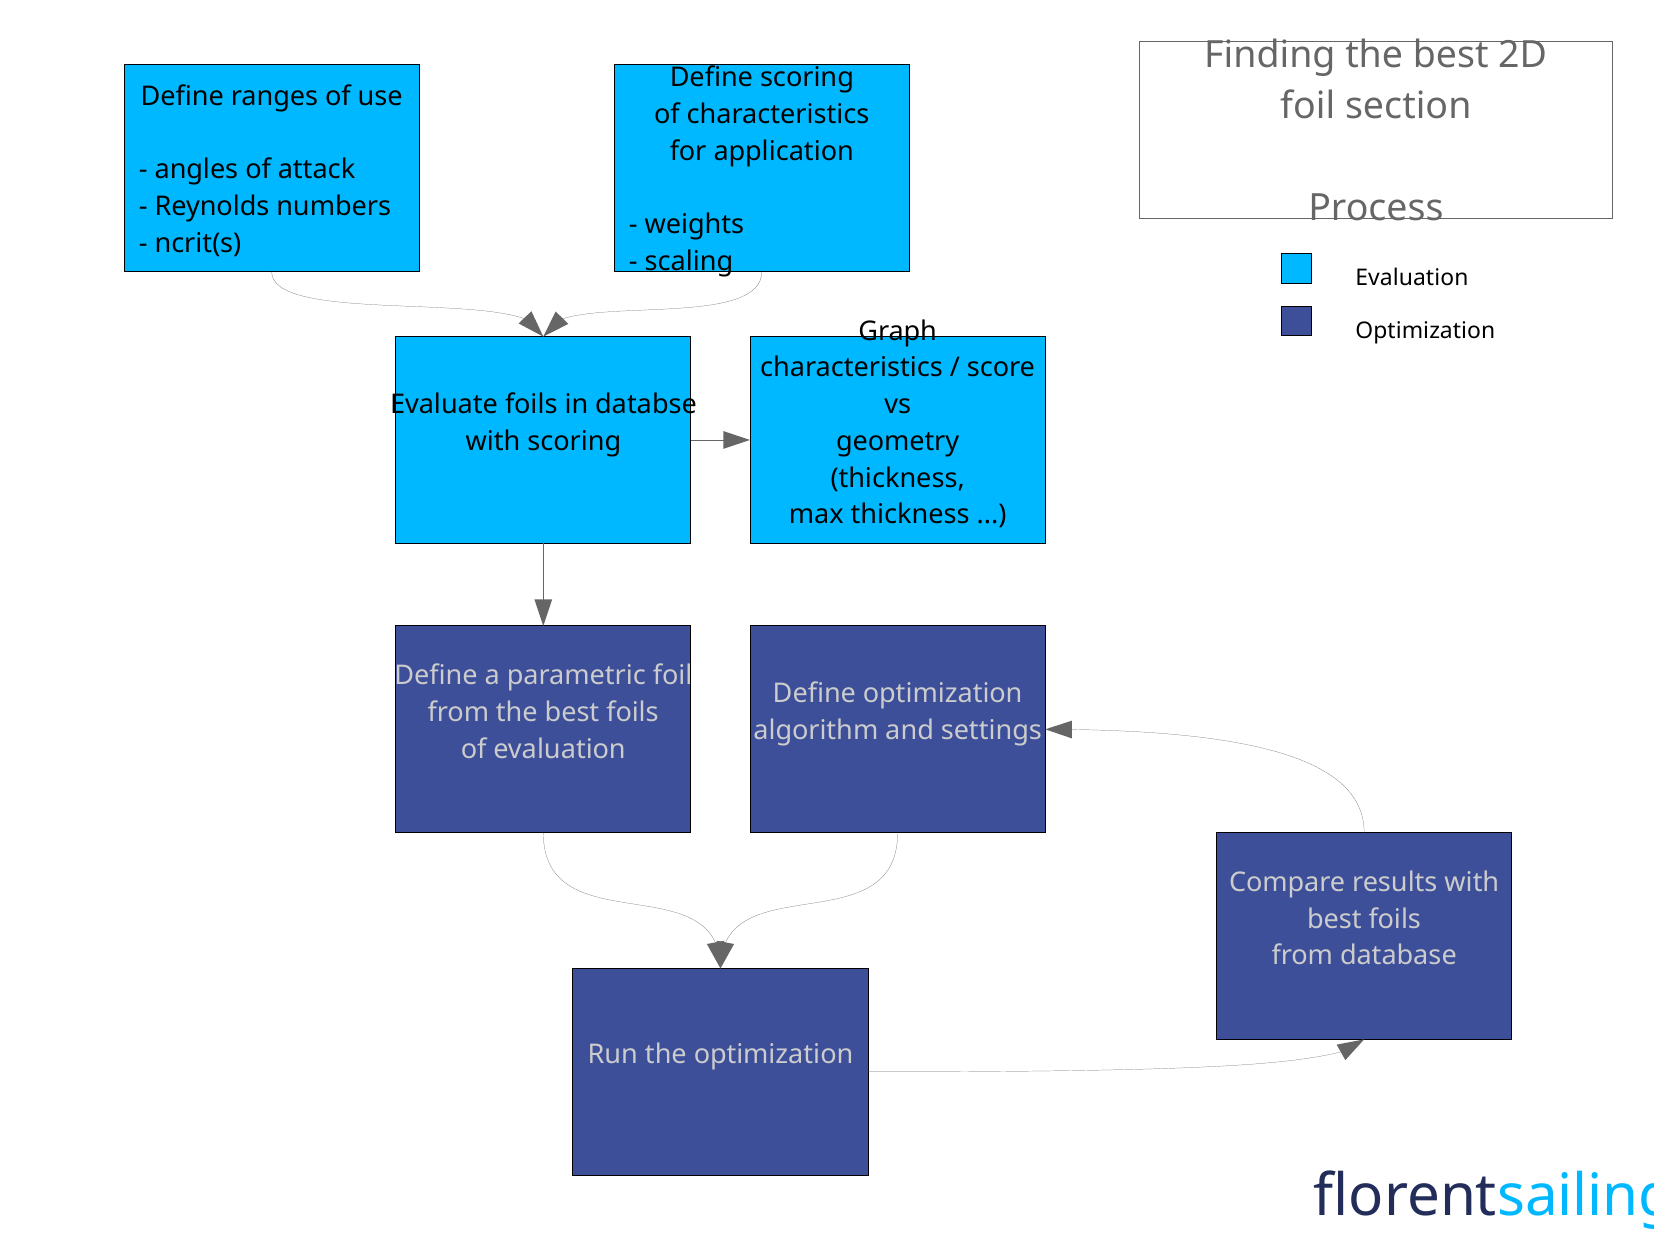

Finding the best 2D
foil section
Process
Define ranges of use
- angles of attack
- Reynolds numbers
- ncrit(s)
Define scoring
of characteristics
for application
- weights
- scaling
Evaluation
Optimization
Evaluate foils in databse
with scoring
Graph
characteristics / score
vs
geometry
(thickness,
max thickness ...)
Define a parametric foil
from the best foils
of evaluation
Define optimization
algorithm and settings
Compare results with
best foils
from database
Run the optimization
florentsailing